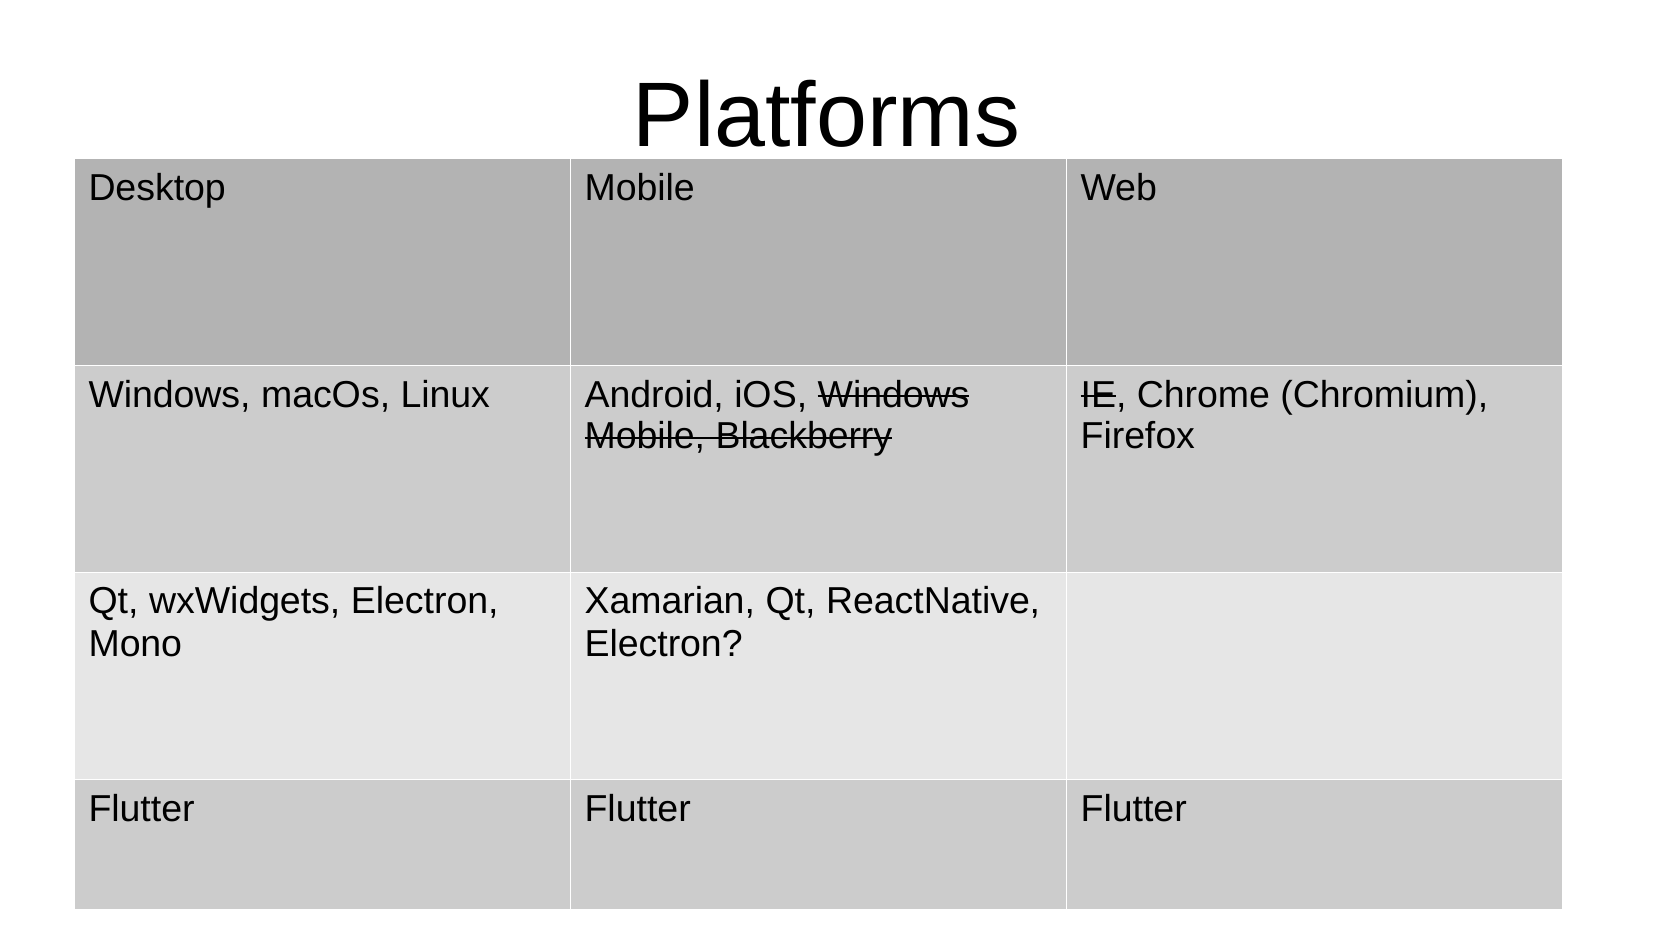

# Platforms
| Desktop | Mobile | Web |
| --- | --- | --- |
| Windows, macOs, Linux | Android, iOS, Windows Mobile, Blackberry | IE, Chrome (Chromium), Firefox |
| Qt, wxWidgets, Electron, Mono | Xamarian, Qt, ReactNative, Electron? | |
| Flutter | Flutter | Flutter |